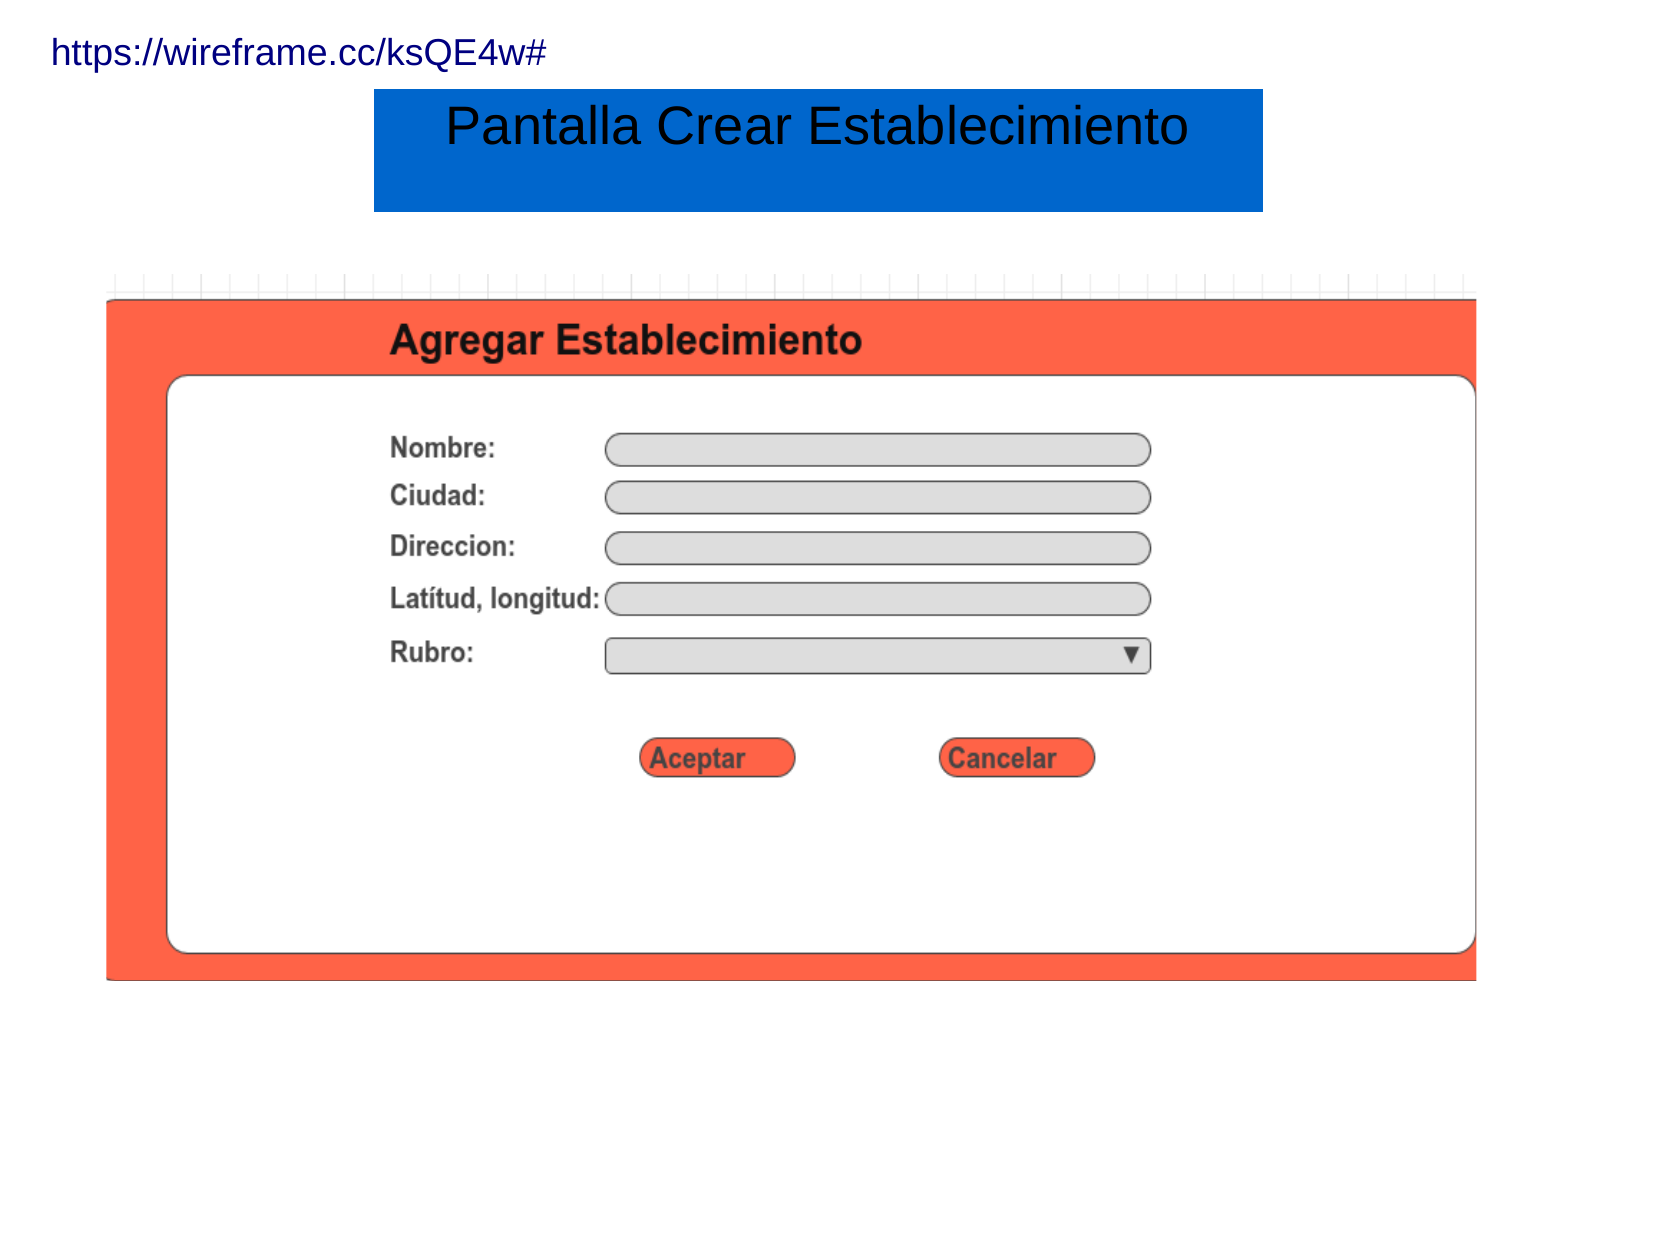

https://wireframe.cc/ksQE4w#
| Pantalla Crear Establecimiento |
| --- |